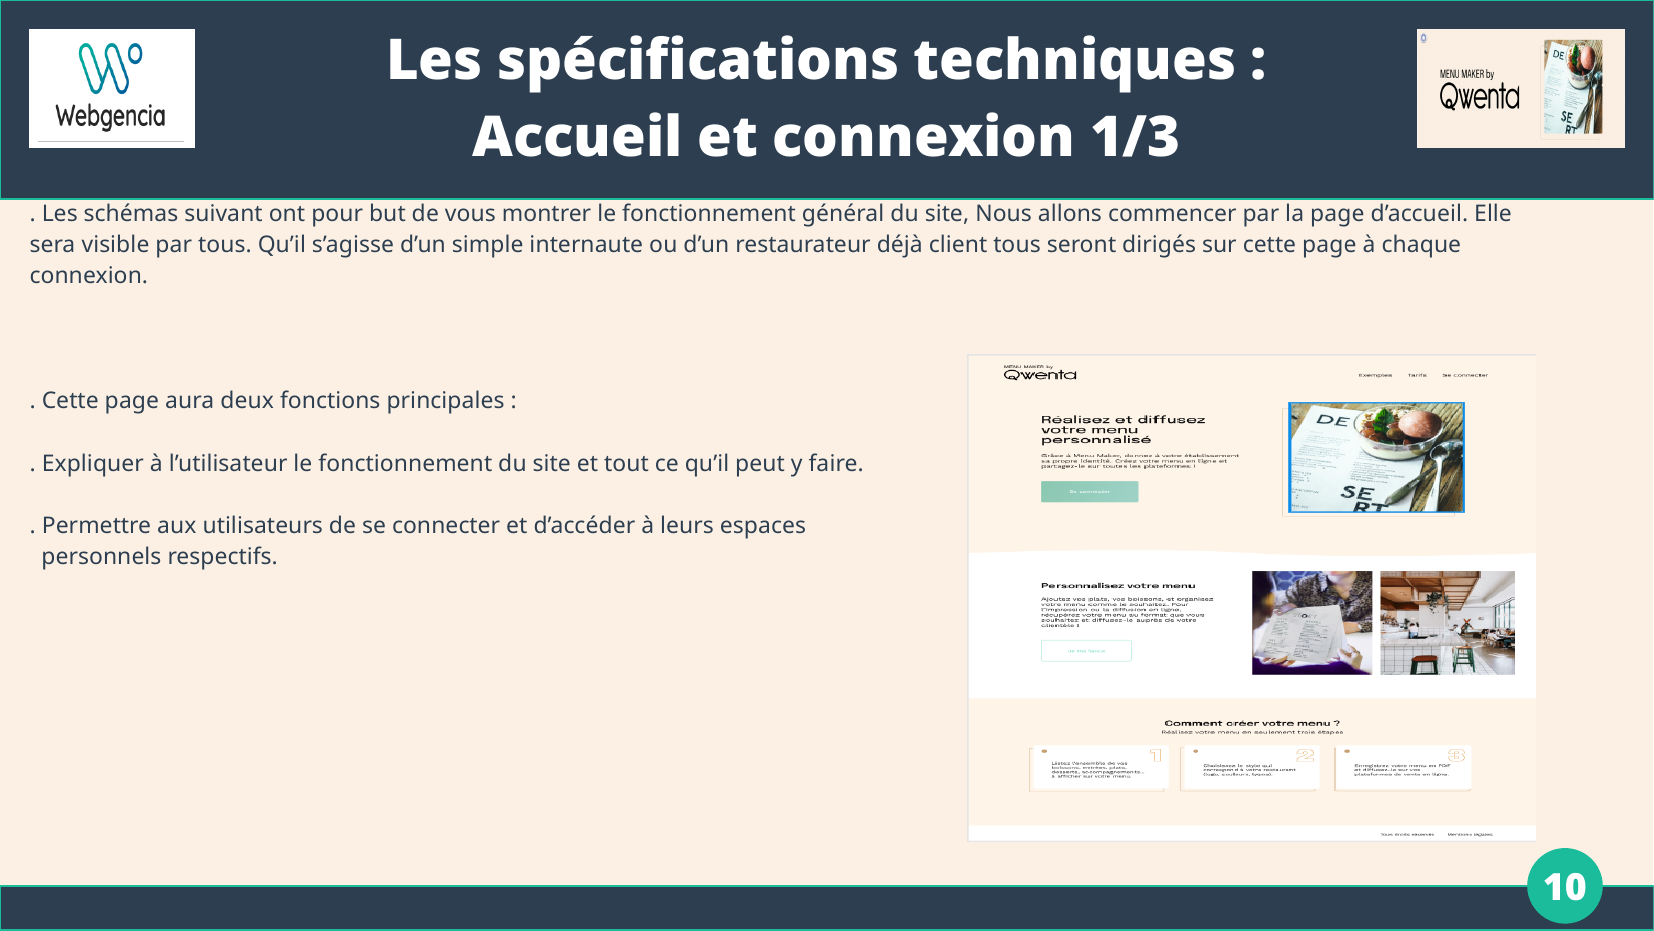

# Les spécifications techniques : Accueil et connexion 1/3
. Les schémas suivant ont pour but de vous montrer le fonctionnement général du site, Nous allons commencer par la page d’accueil. Elle sera visible par tous. Qu’il s’agisse d’un simple internaute ou d’un restaurateur déjà client tous seront dirigés sur cette page à chaque connexion.
. Cette page aura deux fonctions principales :
. Expliquer à l’utilisateur le fonctionnement du site et tout ce qu’il peut y faire.
. Permettre aux utilisateurs de se connecter et d’accéder à leurs espaces
 personnels respectifs.
10